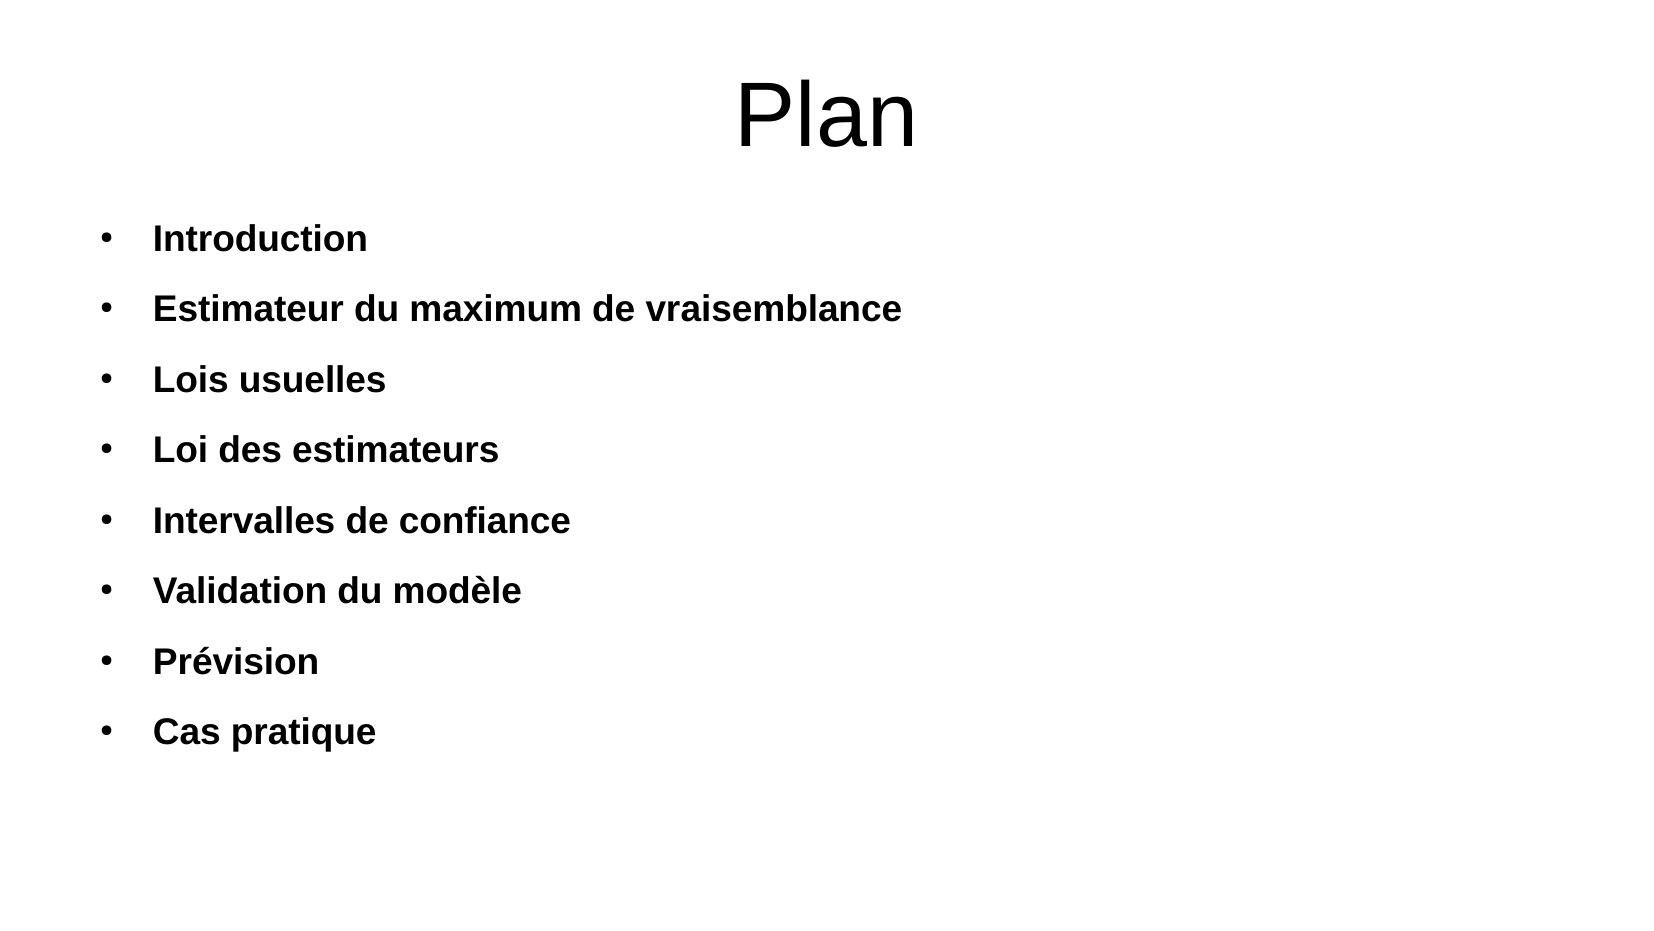

# Plan
Introduction
Estimateur du maximum de vraisemblance
Lois usuelles
Loi des estimateurs
Intervalles de confiance
Validation du modèle
Prévision
Cas pratique